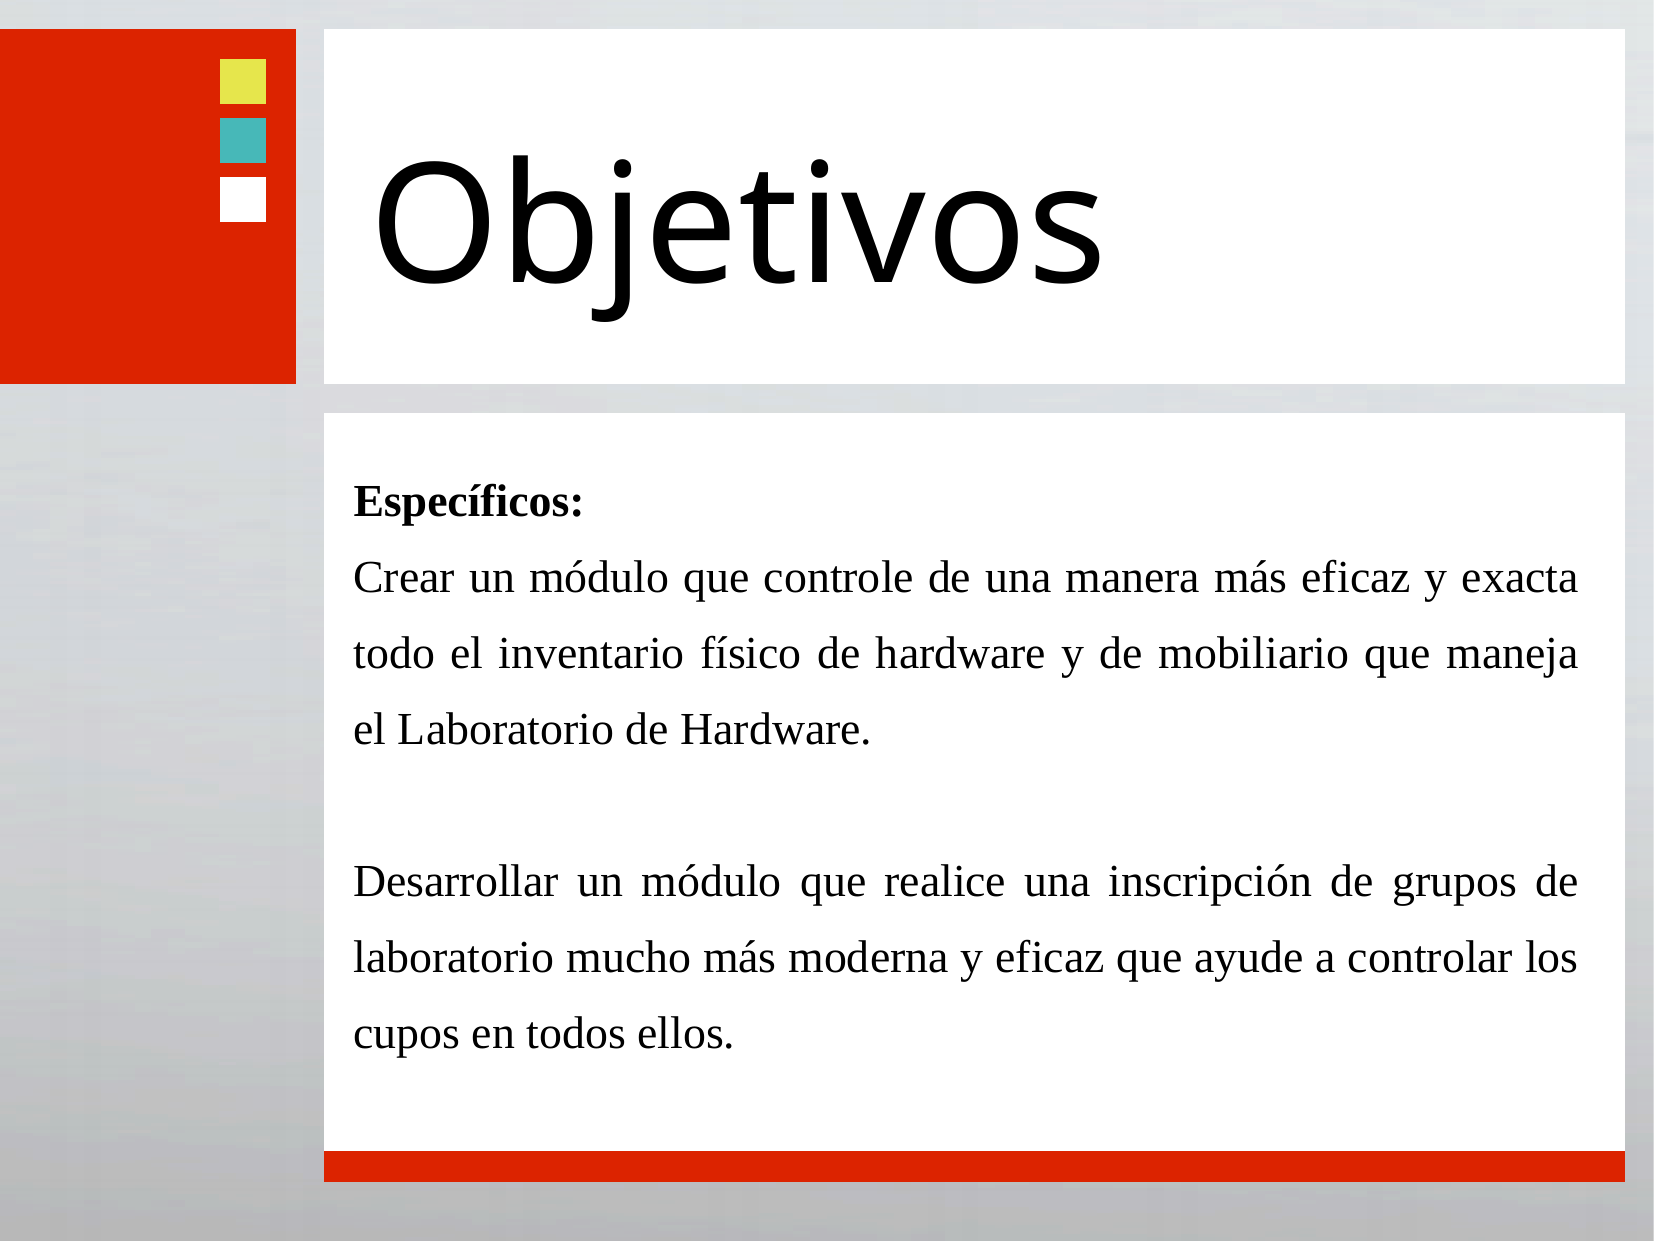

Objetivos
General:
Desarrollar e implementar un sistema informático, que automatice los procesos de las funciones principales del Laboratorio de cómputo y de toda la Unidad de Hardware del Departamento de Ingeniería y Arquitectura.
Específicos:
Crear un módulo que controle de una manera más eficaz y exacta todo el inventario físico de hardware y de mobiliario que maneja el Laboratorio de Hardware.
Desarrollar un módulo que realice una inscripción de grupos de laboratorio mucho más moderna y eficaz que ayude a controlar los cupos en todos ellos.
General:
Desarrollar e implementar un sistema informático, que automatice los procesos de las funciones principales del Laboratorio de cómputo y de toda la Unidad de Hardware del Departamento de Ingeniería y Arquitectura.